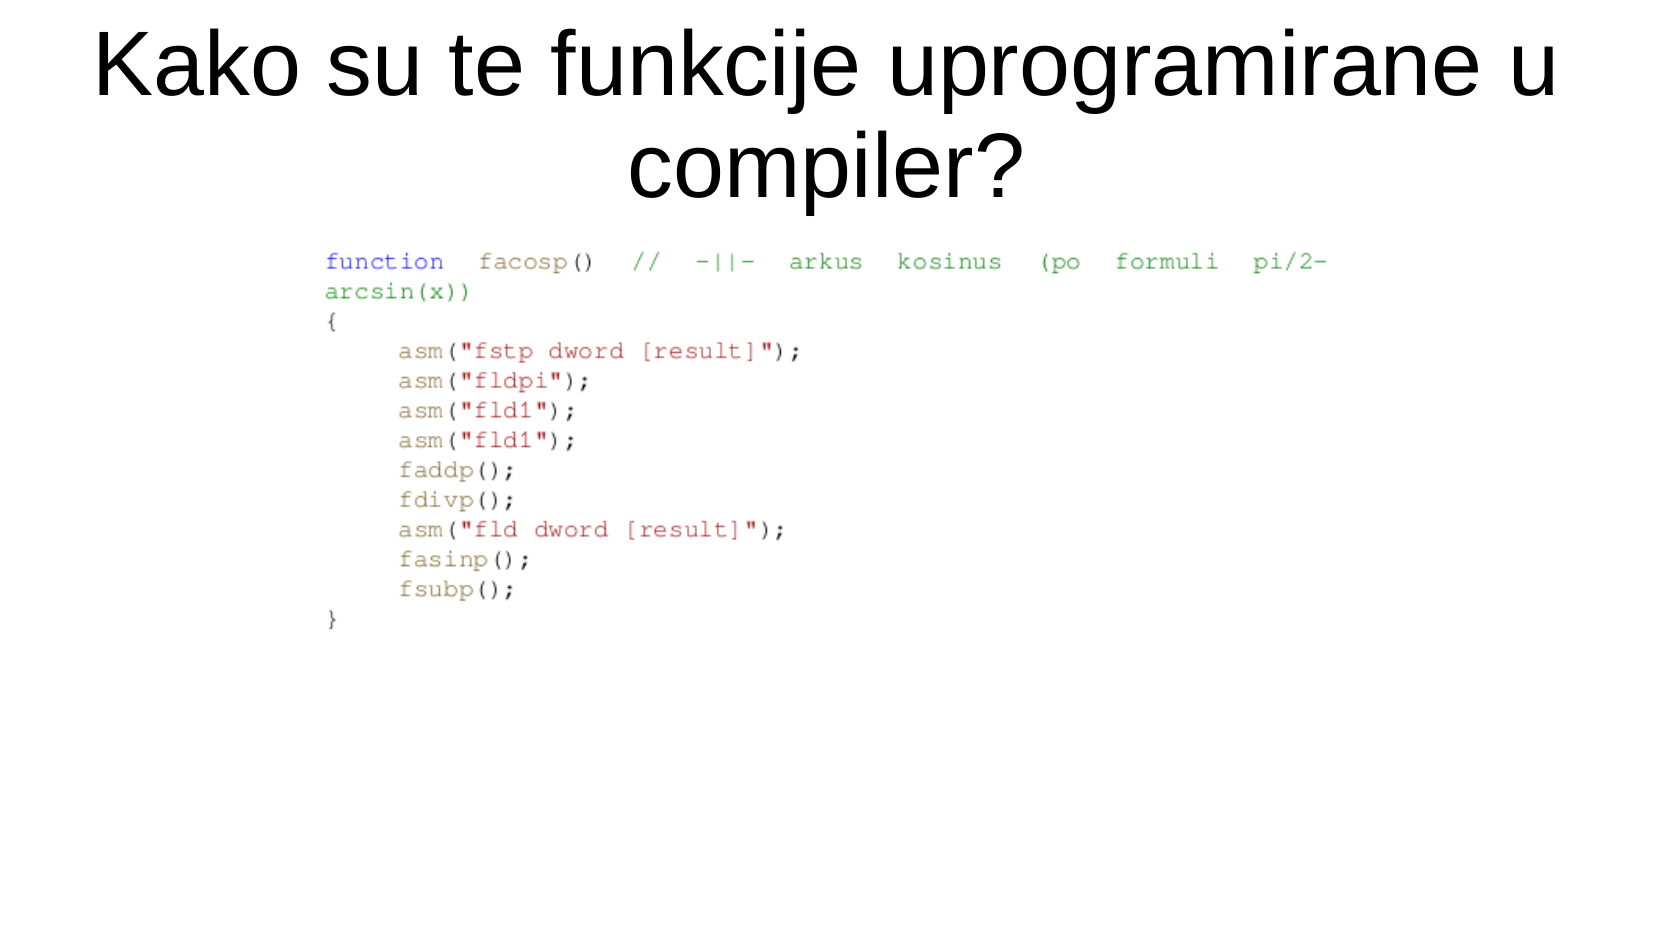

# Kako su te funkcije uprogramirane u compiler?